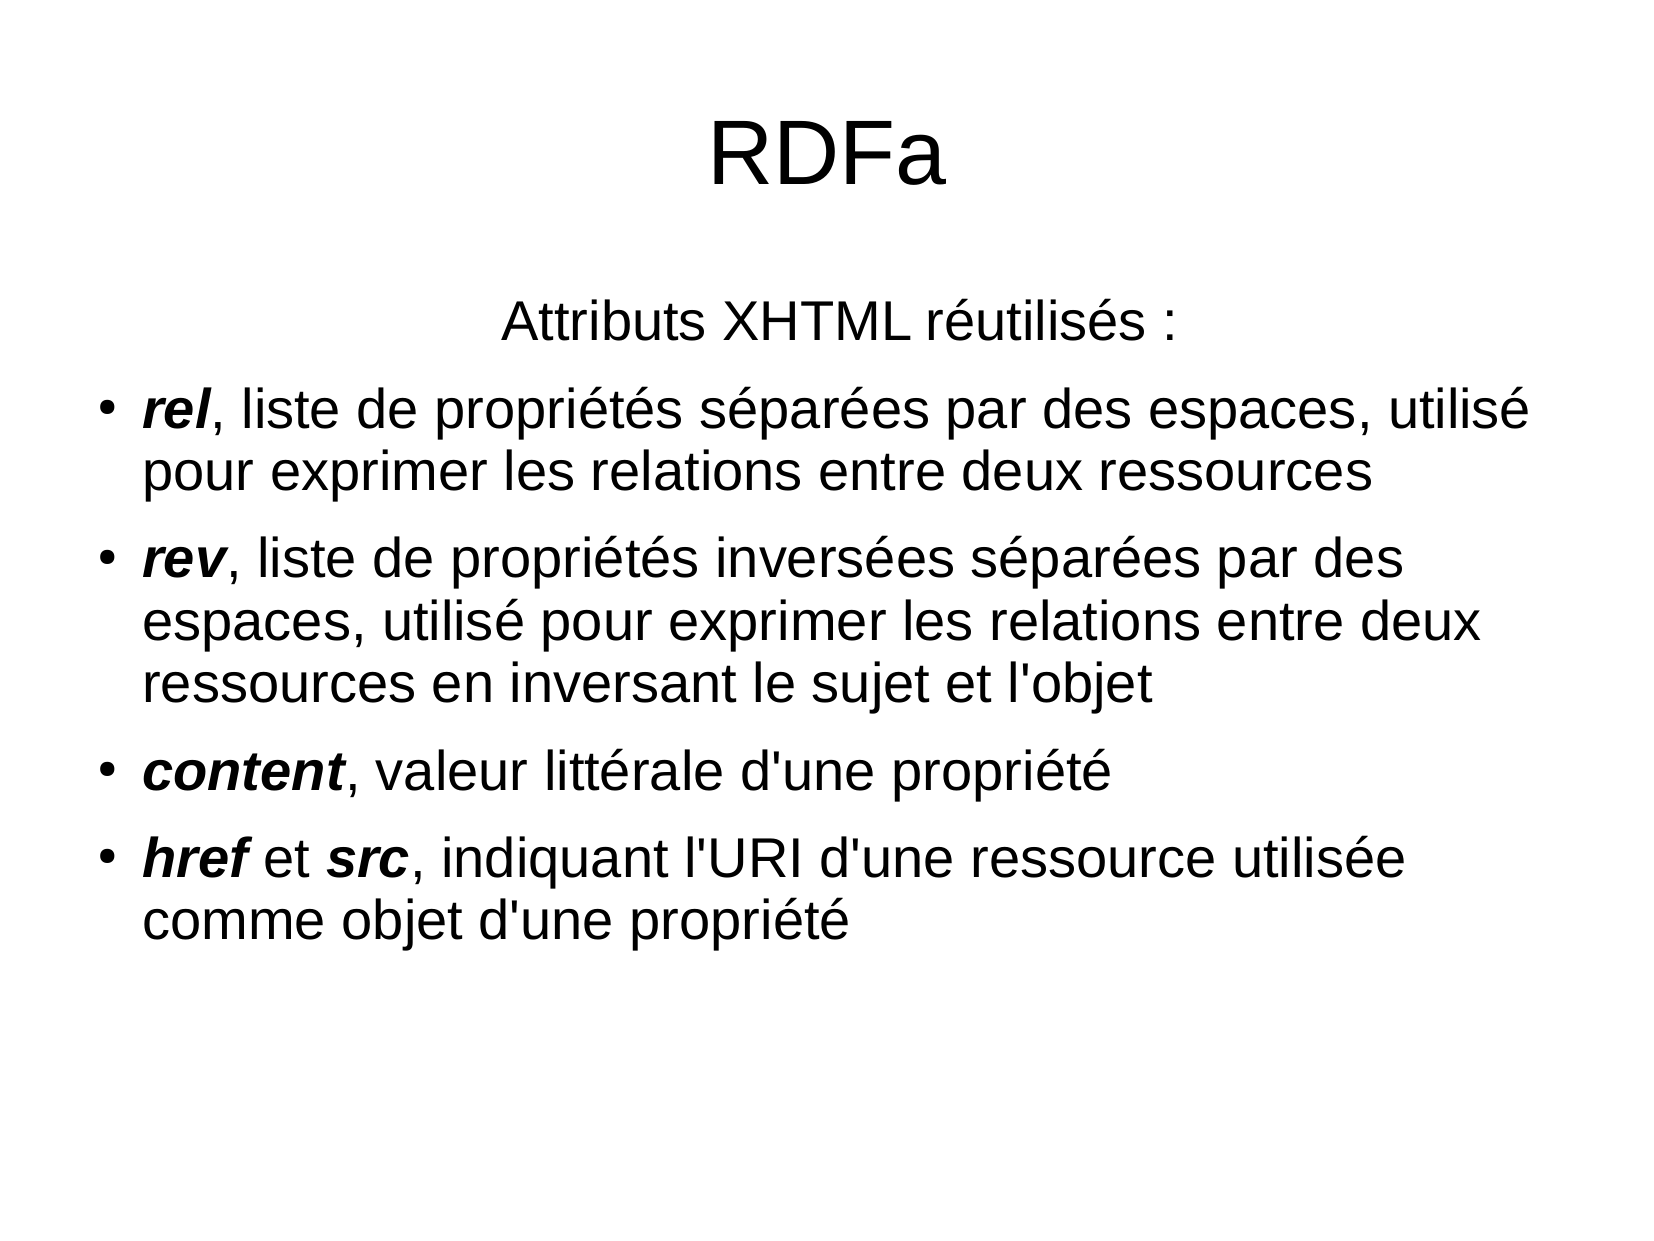

# RDFa
Attributs XHTML réutilisés :
rel, liste de propriétés séparées par des espaces, utilisé pour exprimer les relations entre deux ressources
rev, liste de propriétés inversées séparées par des espaces, utilisé pour exprimer les relations entre deux ressources en inversant le sujet et l'objet
content, valeur littérale d'une propriété
href et src, indiquant l'URI d'une ressource utilisée comme objet d'une propriété